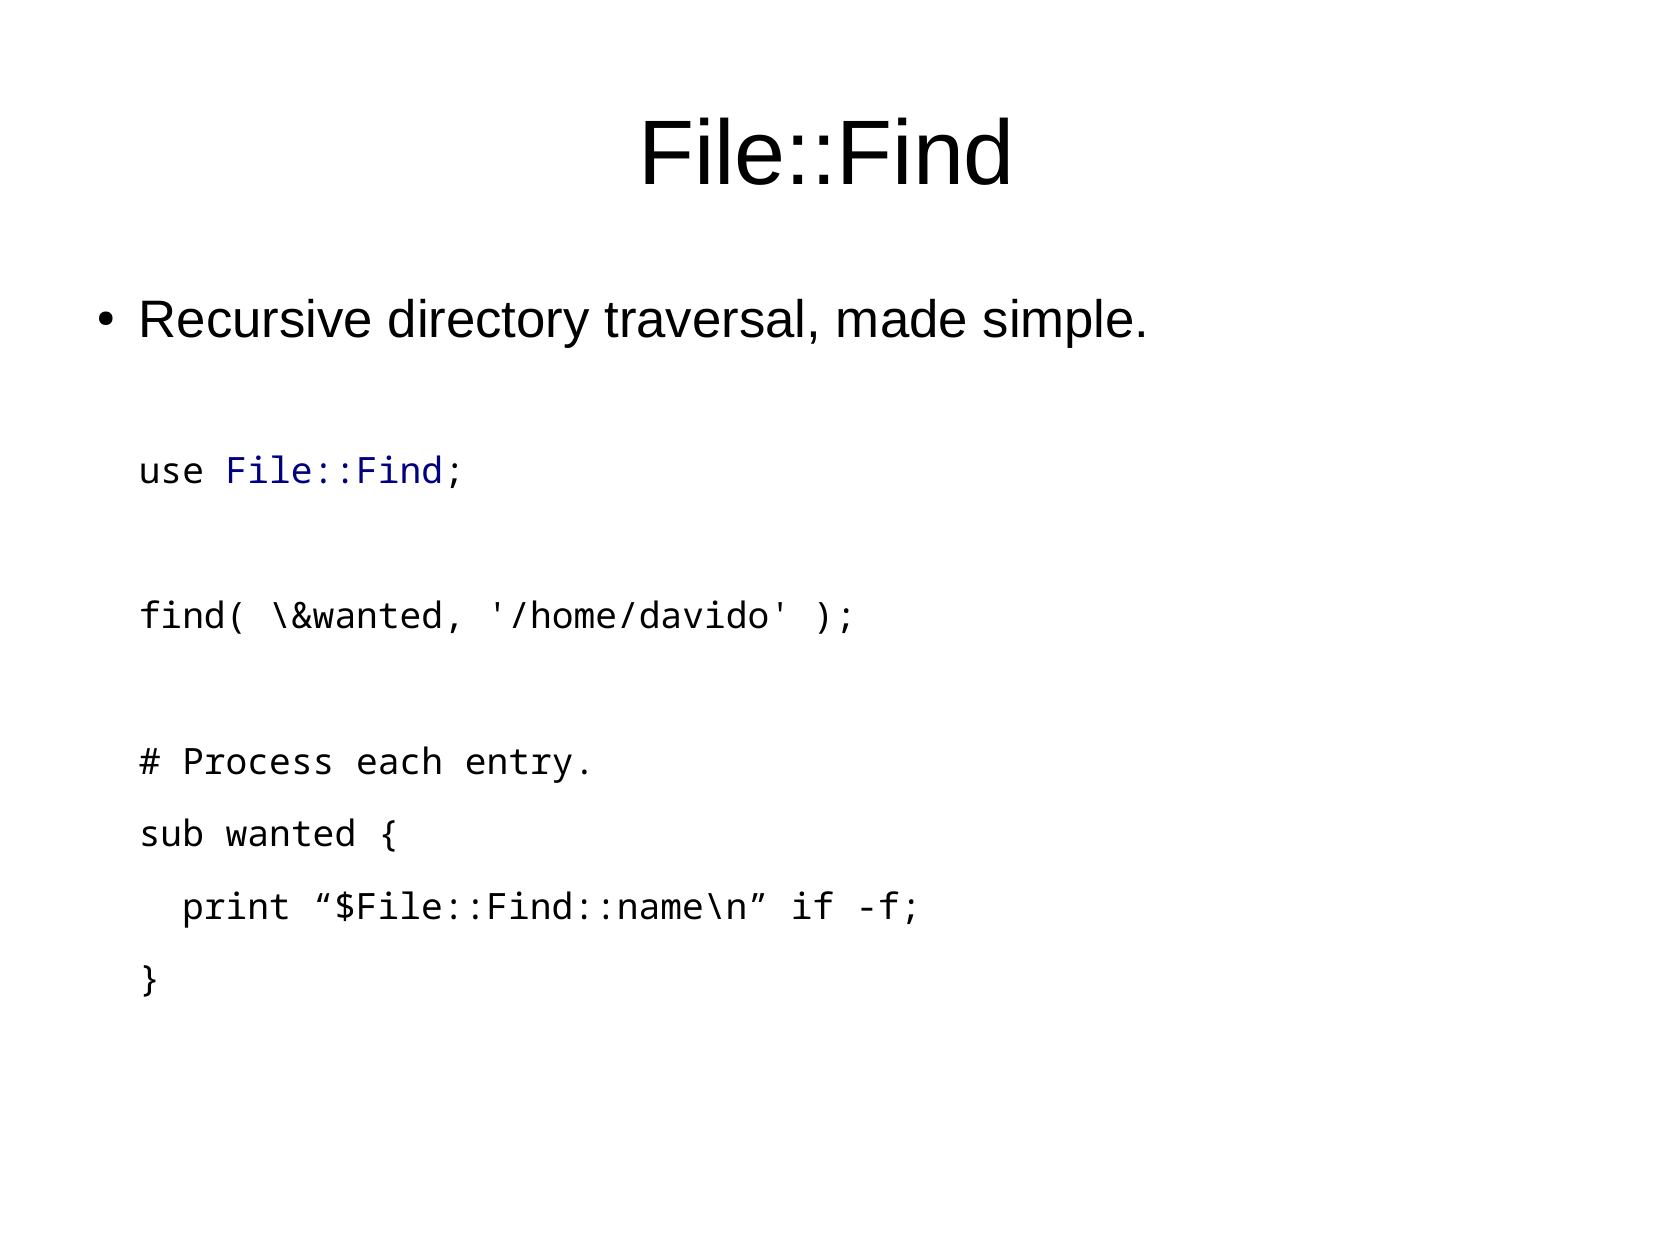

# File::Find
Recursive directory traversal, made simple.
use File::Find;
find( \&wanted, '/home/davido' );
# Process each entry.
sub wanted {
 print “$File::Find::name\n” if -f;
}